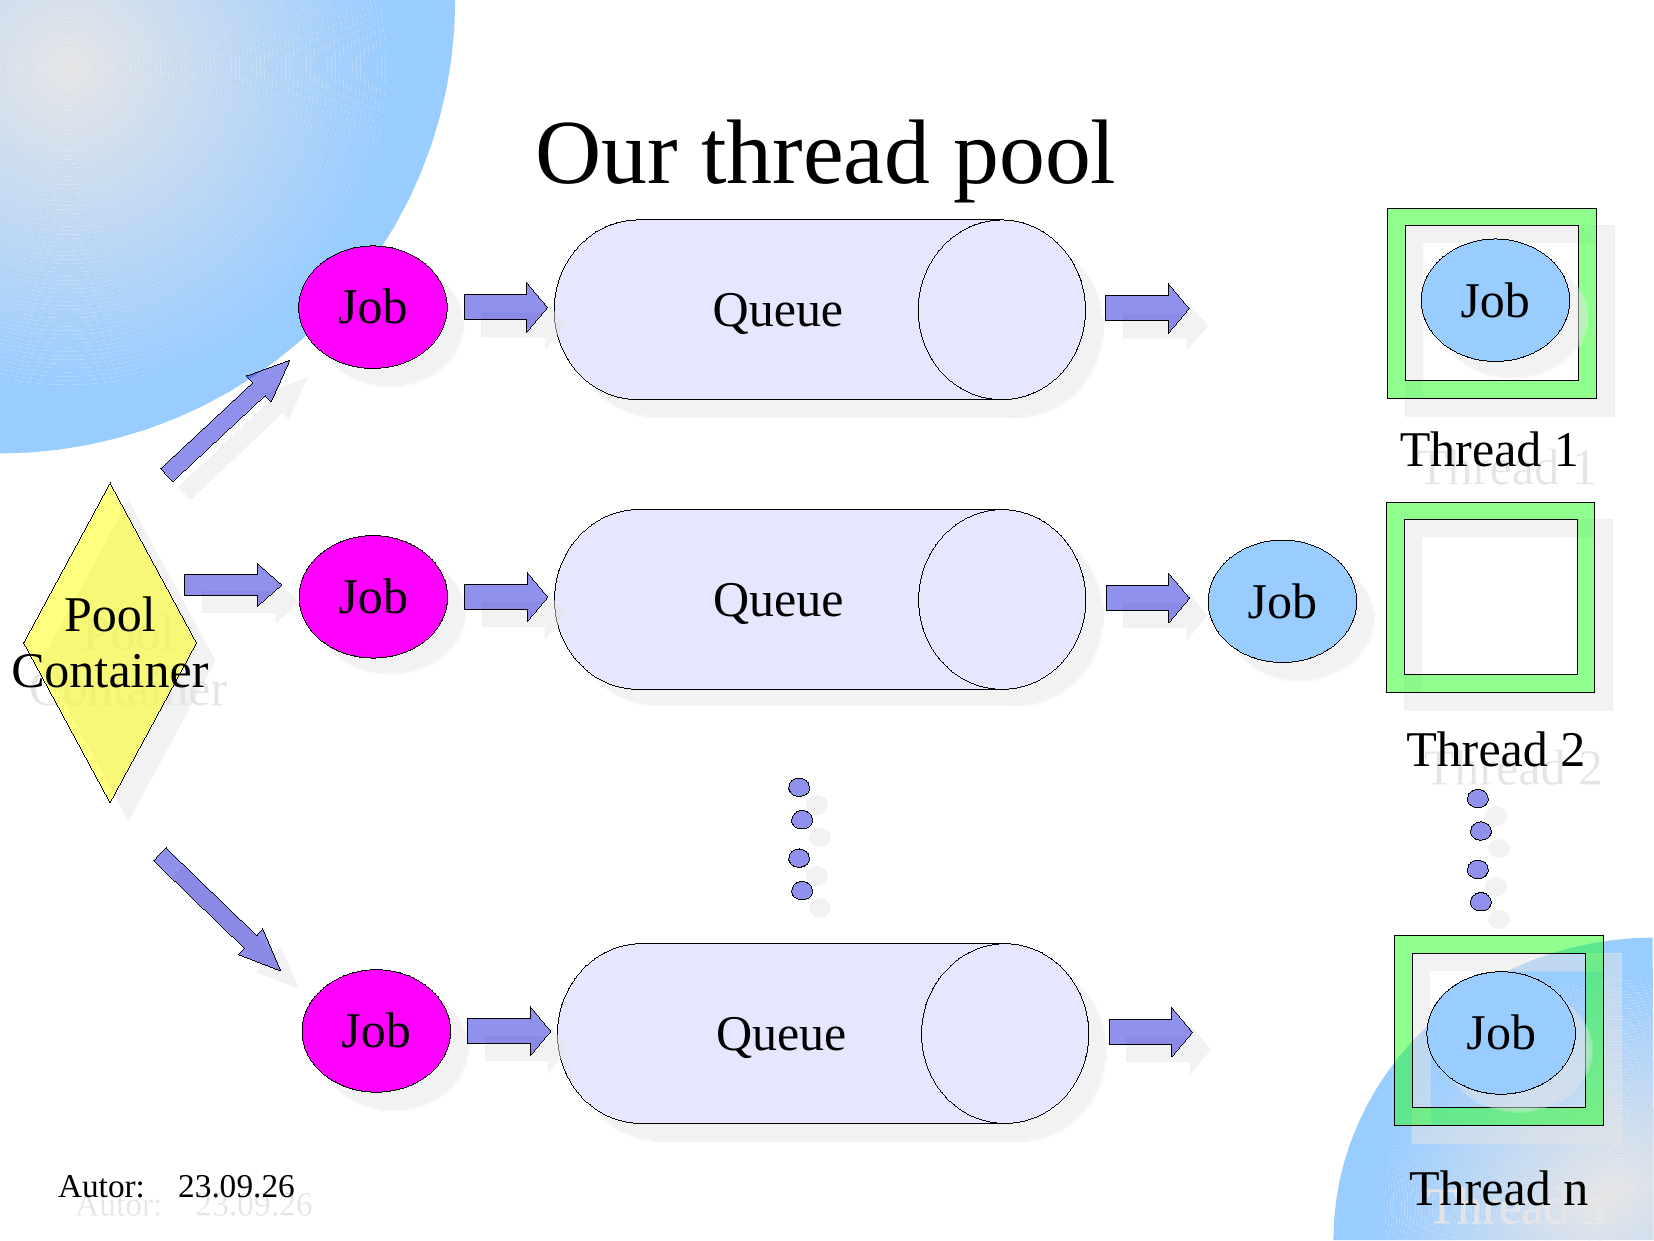

# Our thread pool
Job
Thread 1
Queue
Job
Pool
Container
Thread 2
Queue
Job
Job
Job
Thread n
Queue
Job